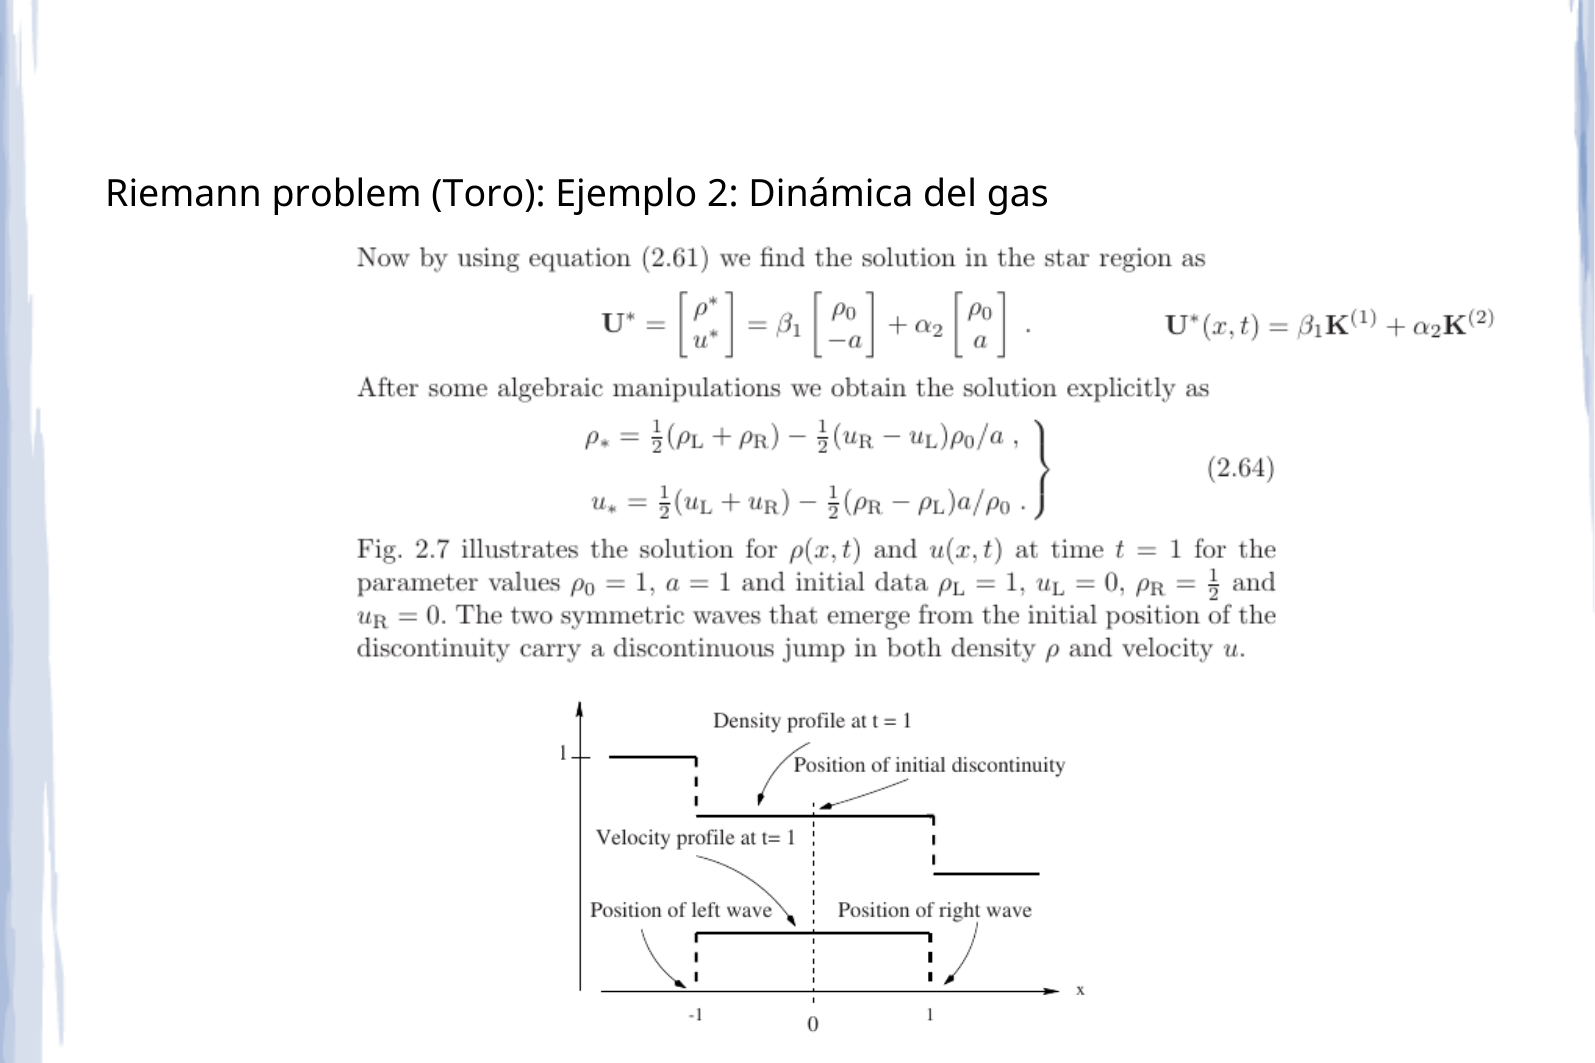

# Riemann problem (Toro): Ejemplo 2: Dinámica del gas